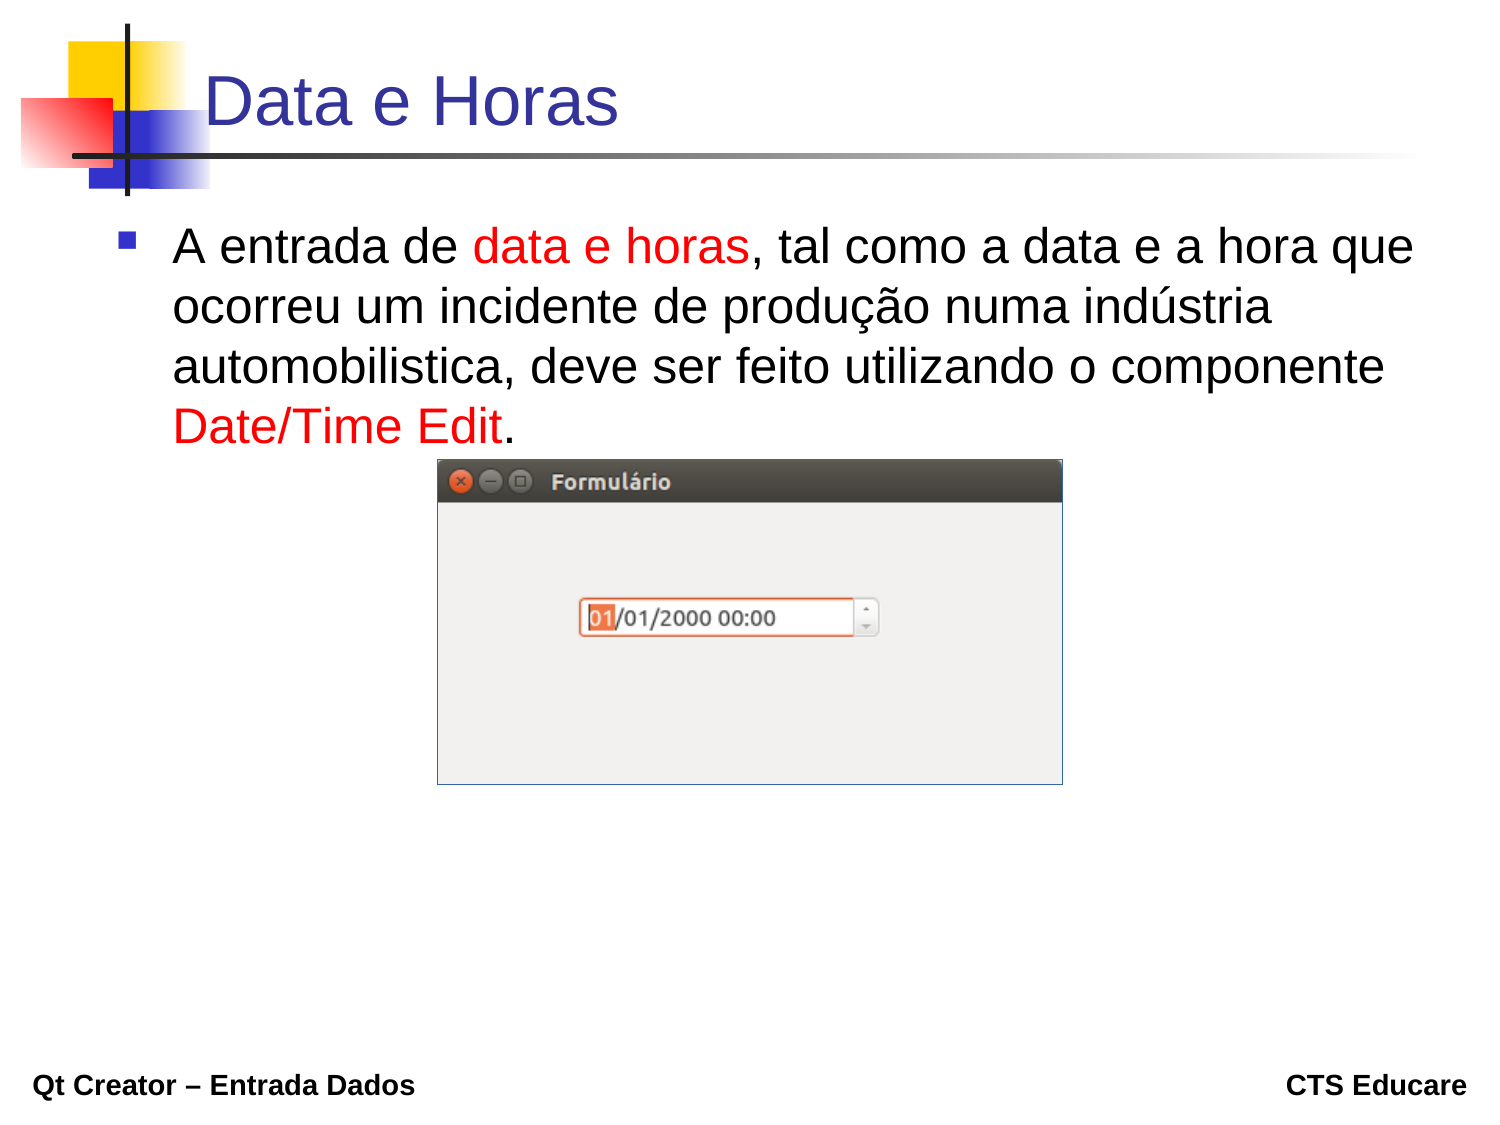

# Data e Horas
A entrada de data e horas, tal como a data e a hora que ocorreu um incidente de produção numa indústria automobilistica, deve ser feito utilizando o componente Date/Time Edit.